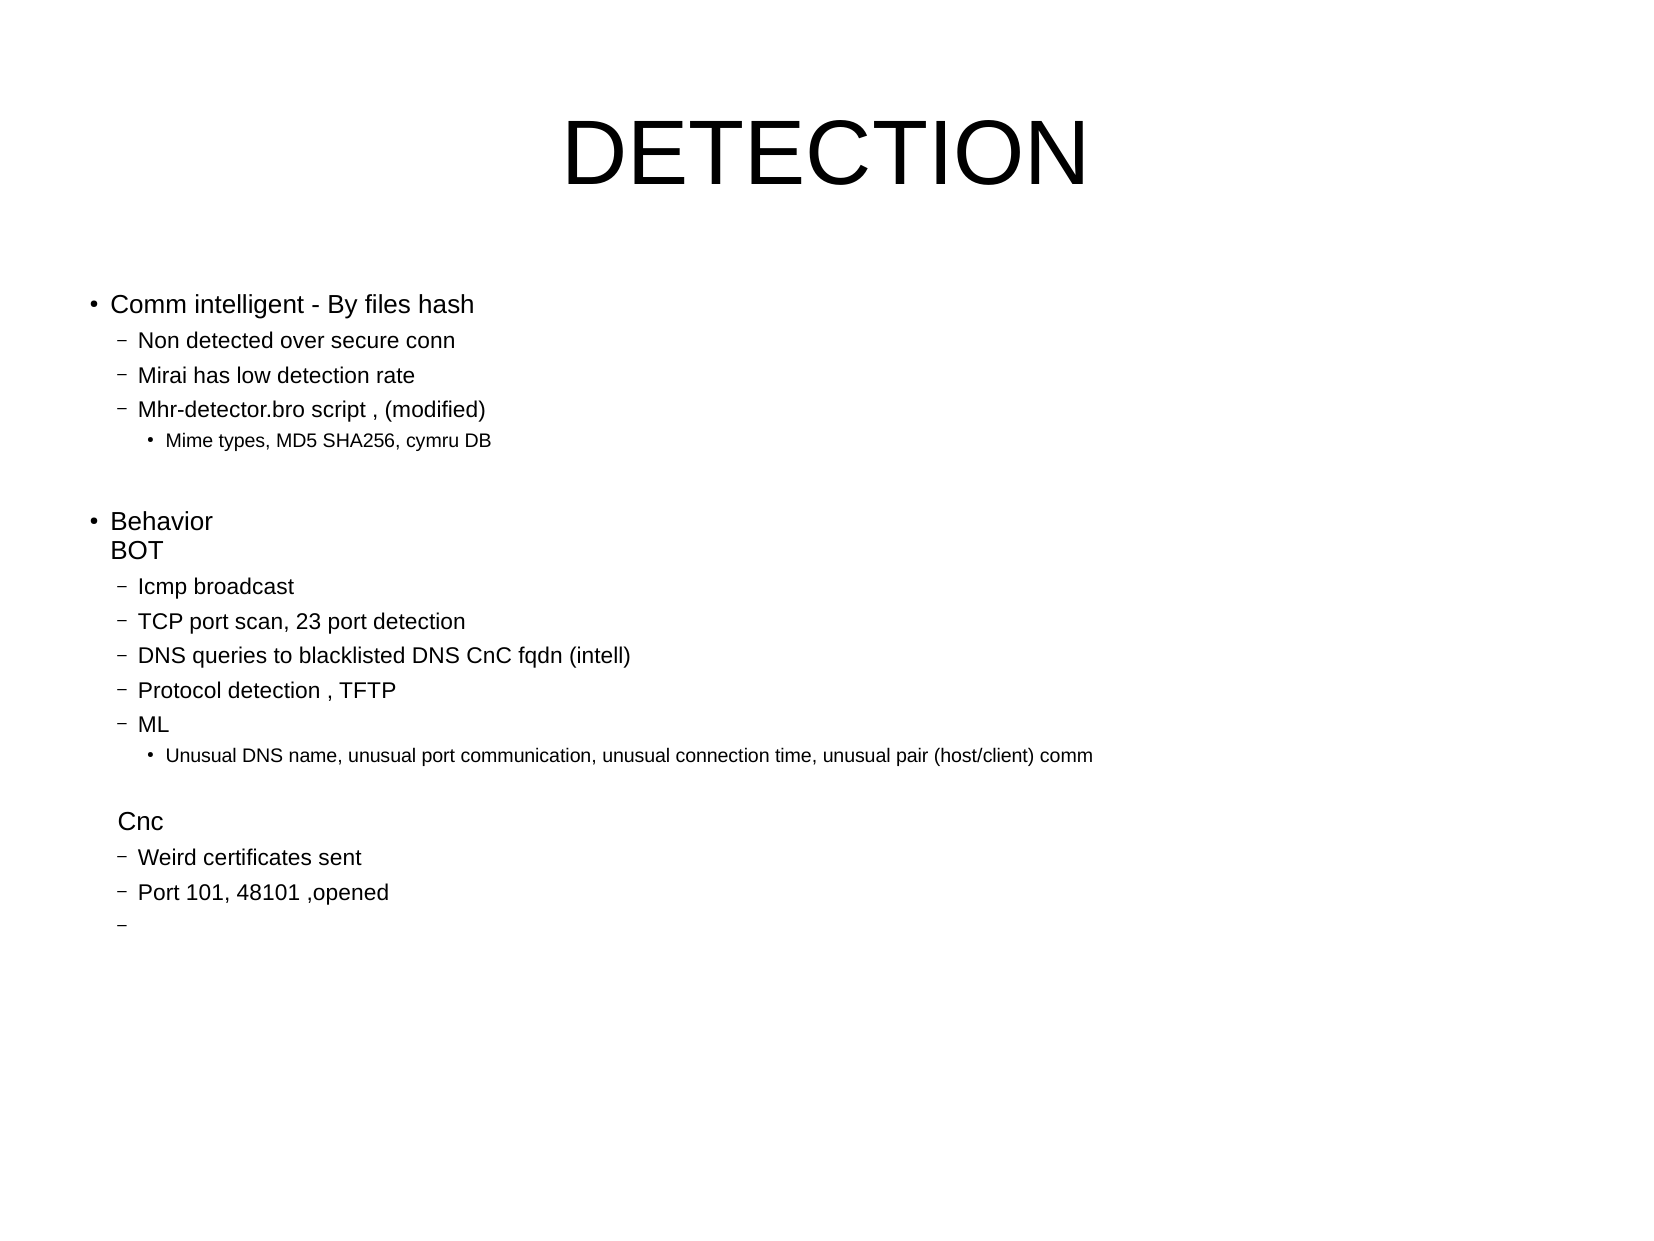

# DETECTION
Comm intelligent - By files hash
Non detected over secure conn
Mirai has low detection rate
Mhr-detector.bro script , (modified)
Mime types, MD5 SHA256, cymru DB
Behavior
BOT
Icmp broadcast
TCP port scan, 23 port detection
DNS queries to blacklisted DNS CnC fqdn (intell)
Protocol detection , TFTP
ML
Unusual DNS name, unusual port communication, unusual connection time, unusual pair (host/client) comm
 Cnc
Weird certificates sent
Port 101, 48101 ,opened